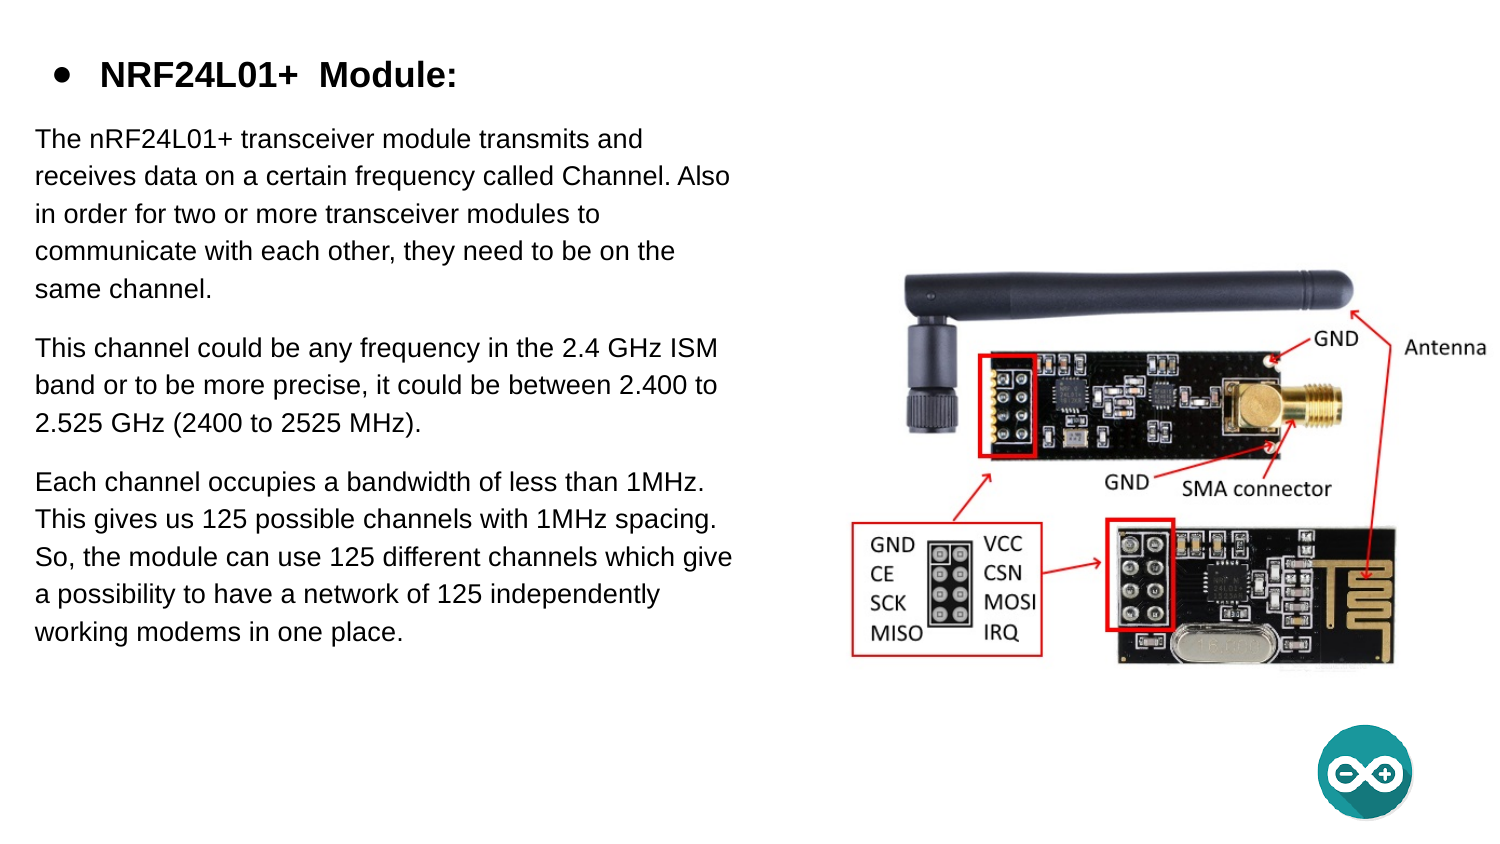

# NRF24L01+ Module:
The nRF24L01+ transceiver module transmits and receives data on a certain frequency called Channel. Also in order for two or more transceiver modules to communicate with each other, they need to be on the same channel.
This channel could be any frequency in the 2.4 GHz ISM band or to be more precise, it could be between 2.400 to 2.525 GHz (2400 to 2525 MHz).
Each channel occupies a bandwidth of less than 1MHz. This gives us 125 possible channels with 1MHz spacing. So, the module can use 125 different channels which give a possibility to have a network of 125 independently working modems in one place.